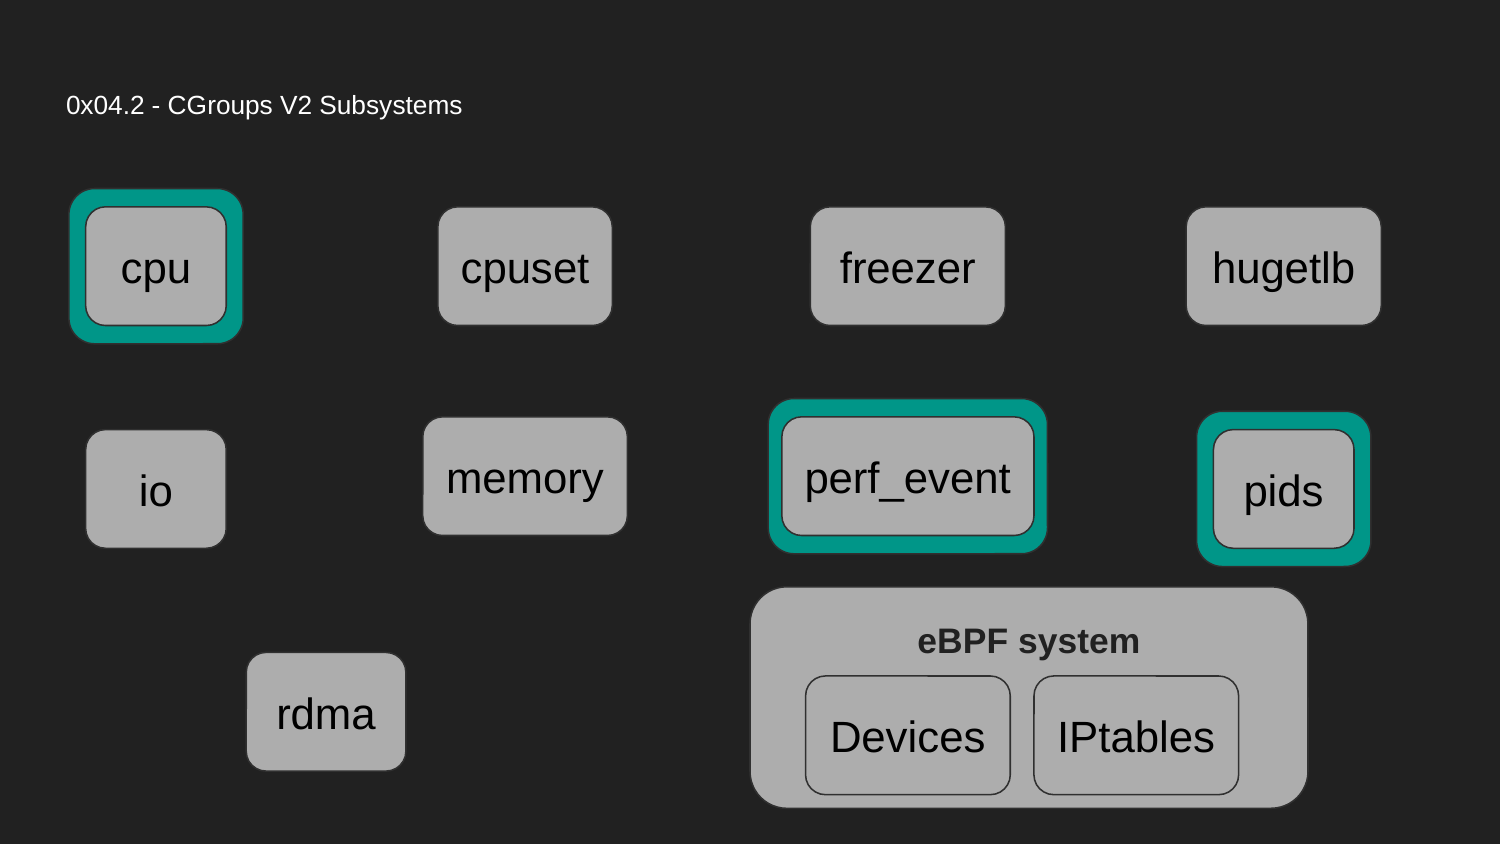

# 0x04.2 - CGroups V2 Subsystems
cpu
cpuset
freezer
hugetlb
memory
perf_event
io
pids
eBPF system
rdma
Devices
IPtables